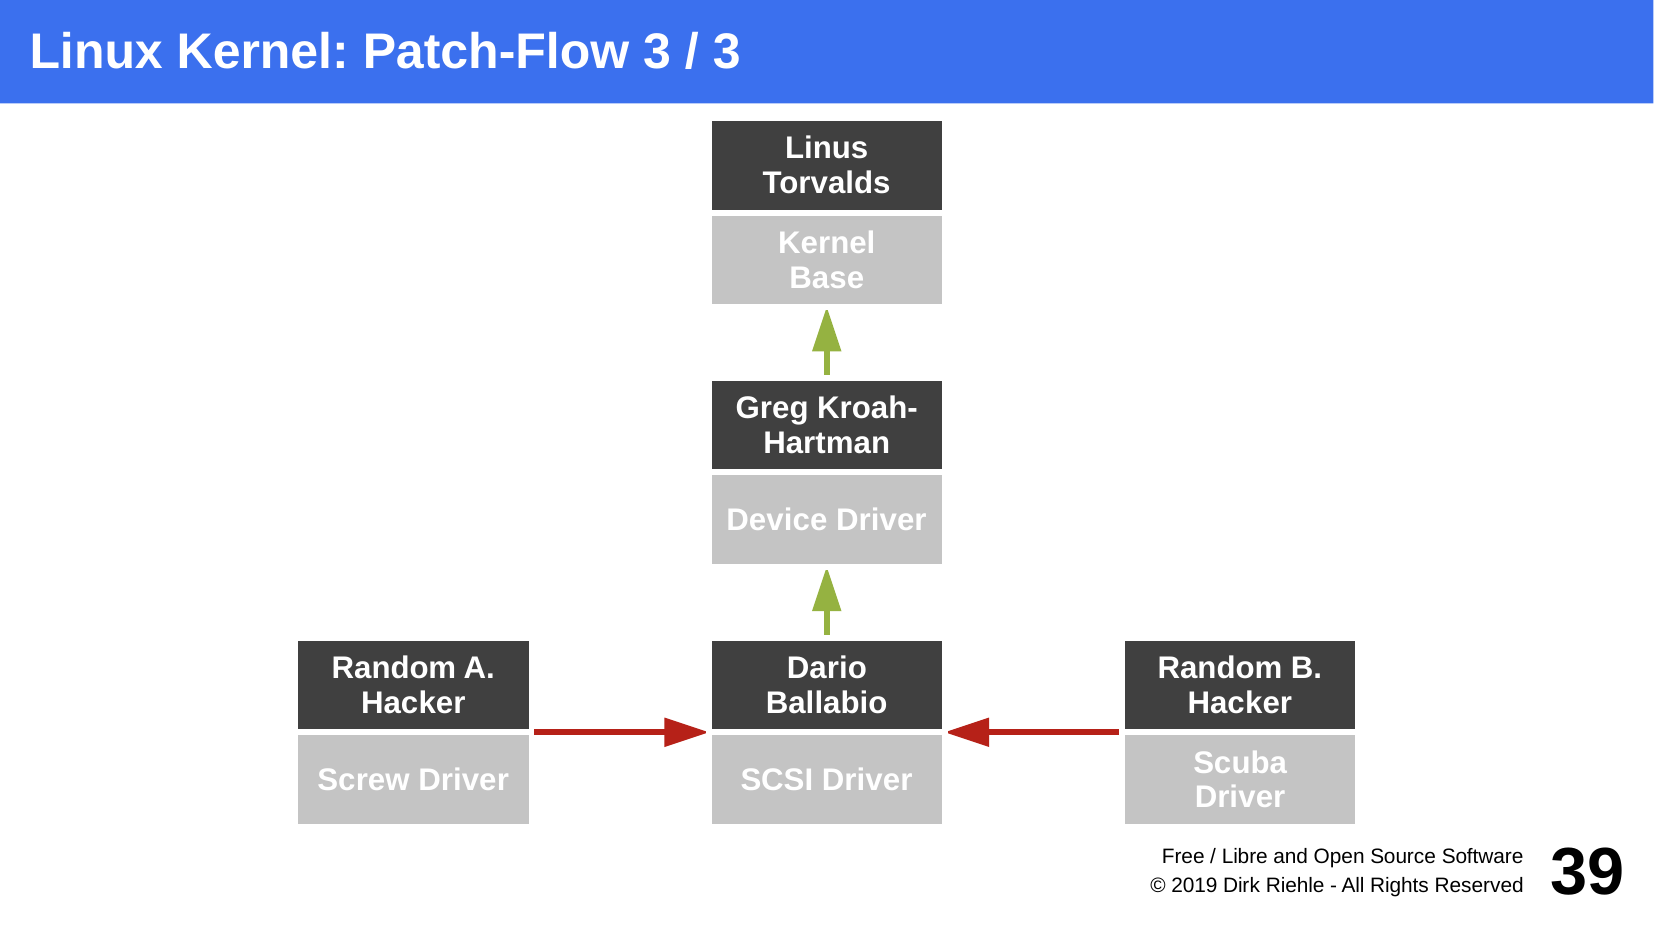

# Linux Kernel: Patch-Flow 3 / 3
Linus
Torvalds
Kernel
Base
Greg Kroah- Hartman
Device Driver
Random A.
Hacker
Screw Driver
Dario
Ballabio
SCSI Driver
Random B. Hacker
Scuba
Driver
Free / Libre and Open Source Software
39
© 2019 Dirk Riehle - All Rights Reserved